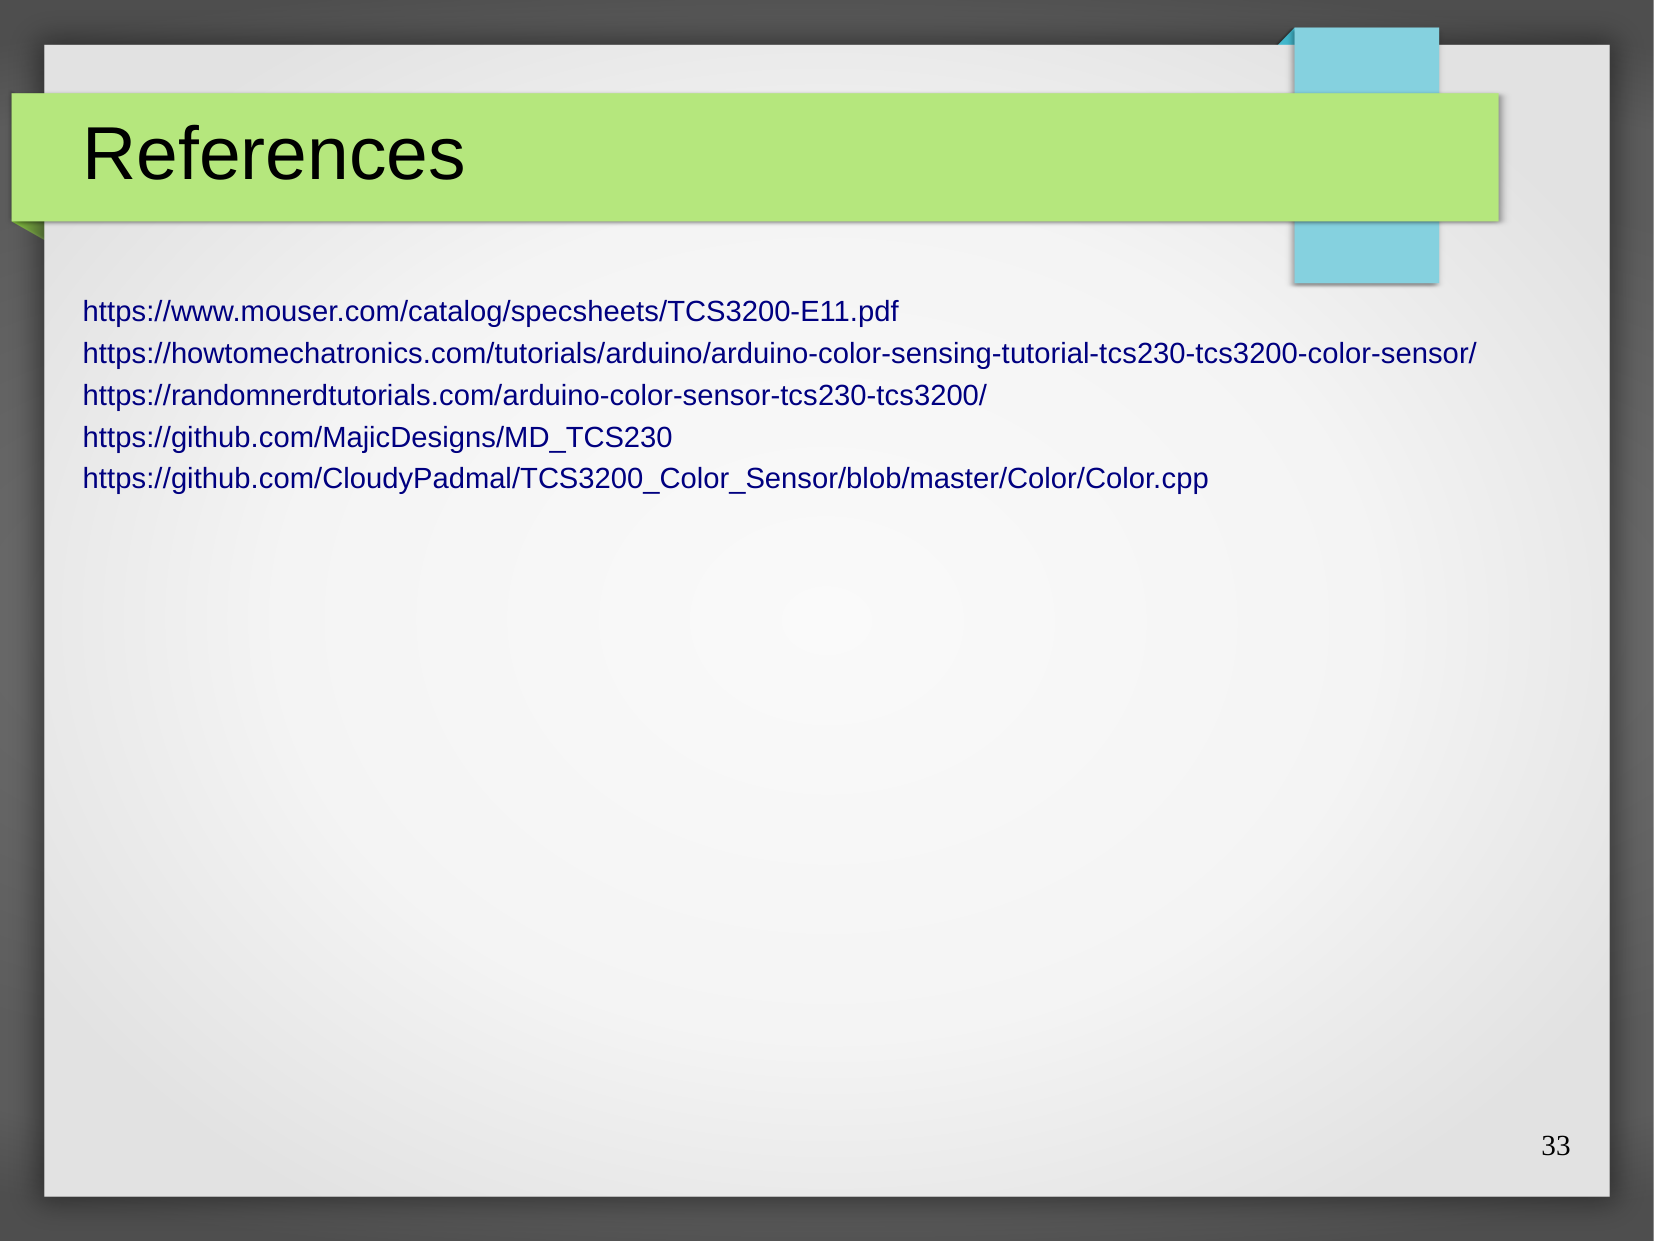

# References
https://www.mouser.com/catalog/specsheets/TCS3200-E11.pdf
https://howtomechatronics.com/tutorials/arduino/arduino-color-sensing-tutorial-tcs230-tcs3200-color-sensor/
https://randomnerdtutorials.com/arduino-color-sensor-tcs230-tcs3200/
https://github.com/MajicDesigns/MD_TCS230
https://github.com/CloudyPadmal/TCS3200_Color_Sensor/blob/master/Color/Color.cpp
33